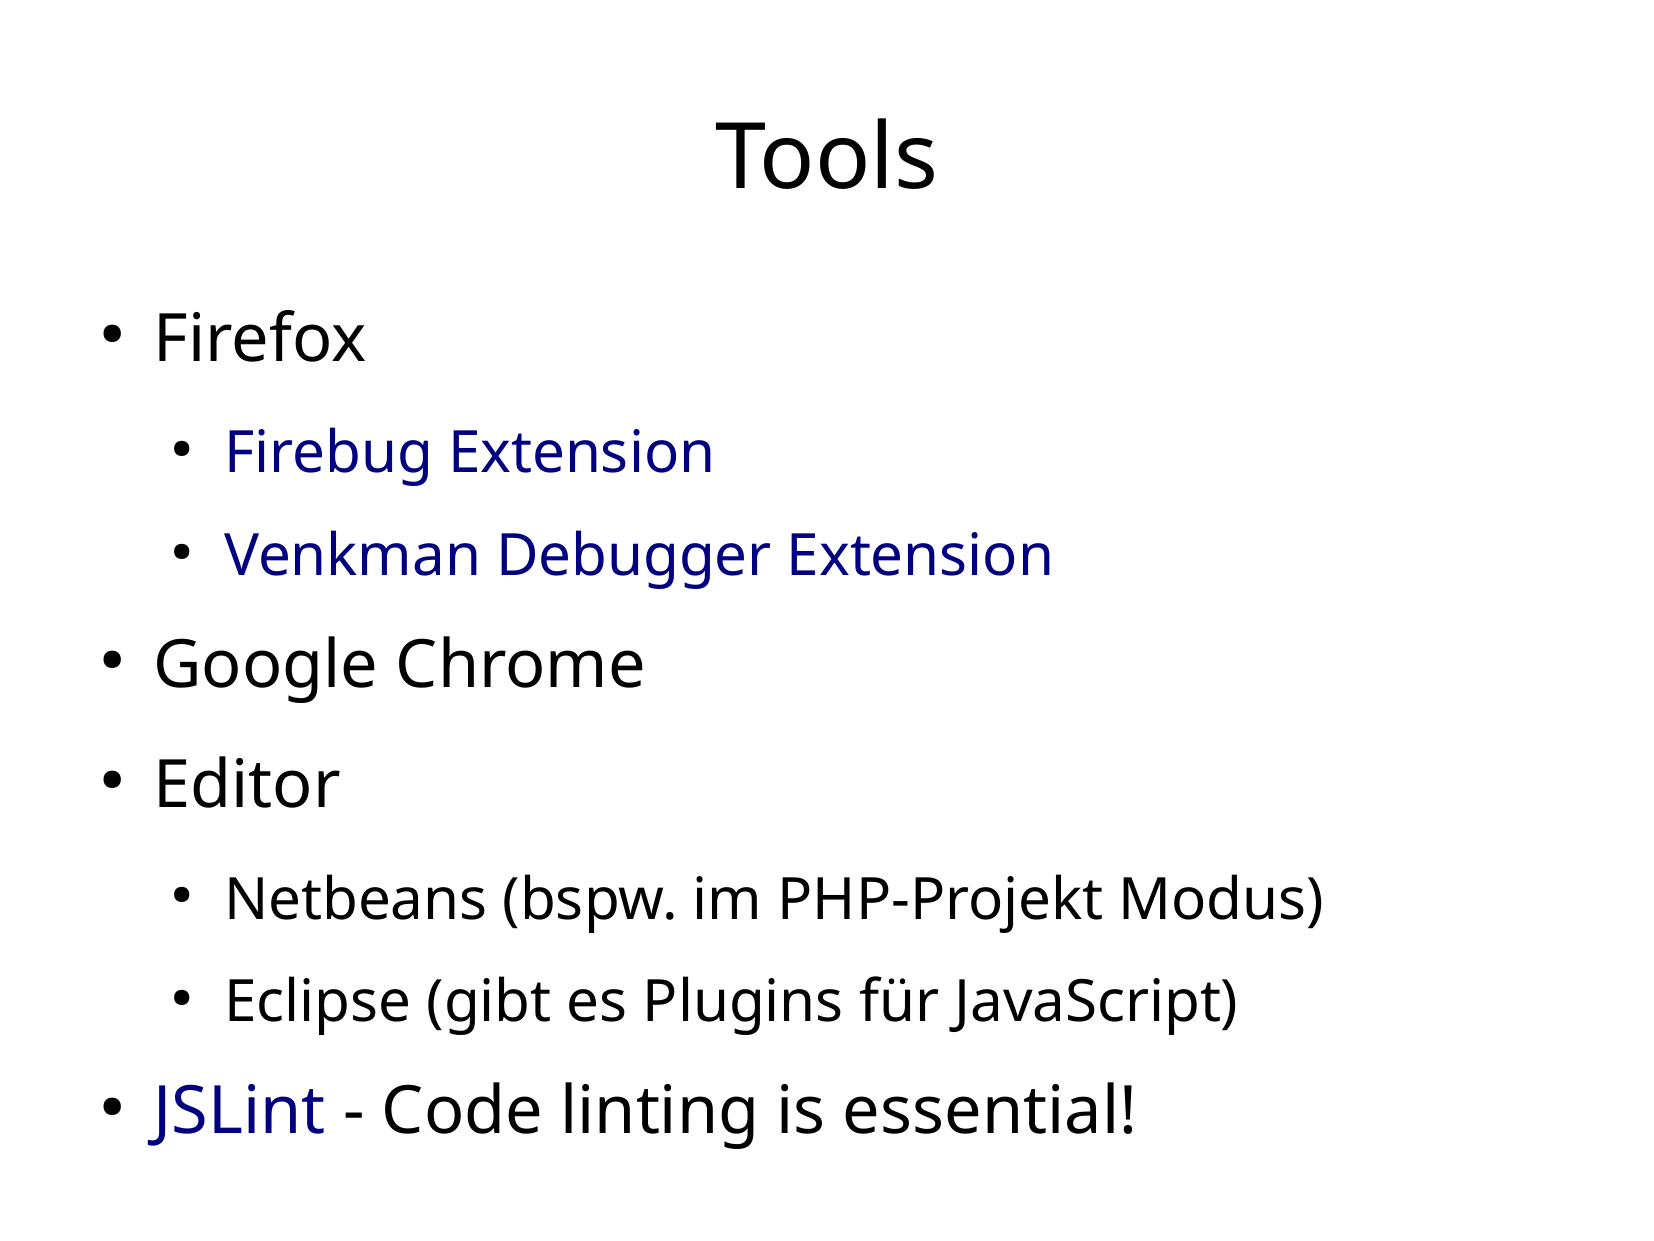

# Tools
Firefox
Firebug Extension
Venkman Debugger Extension
Google Chrome
Editor
Netbeans (bspw. im PHP-Projekt Modus)
Eclipse (gibt es Plugins für JavaScript)
JSLint - Code linting is essential!